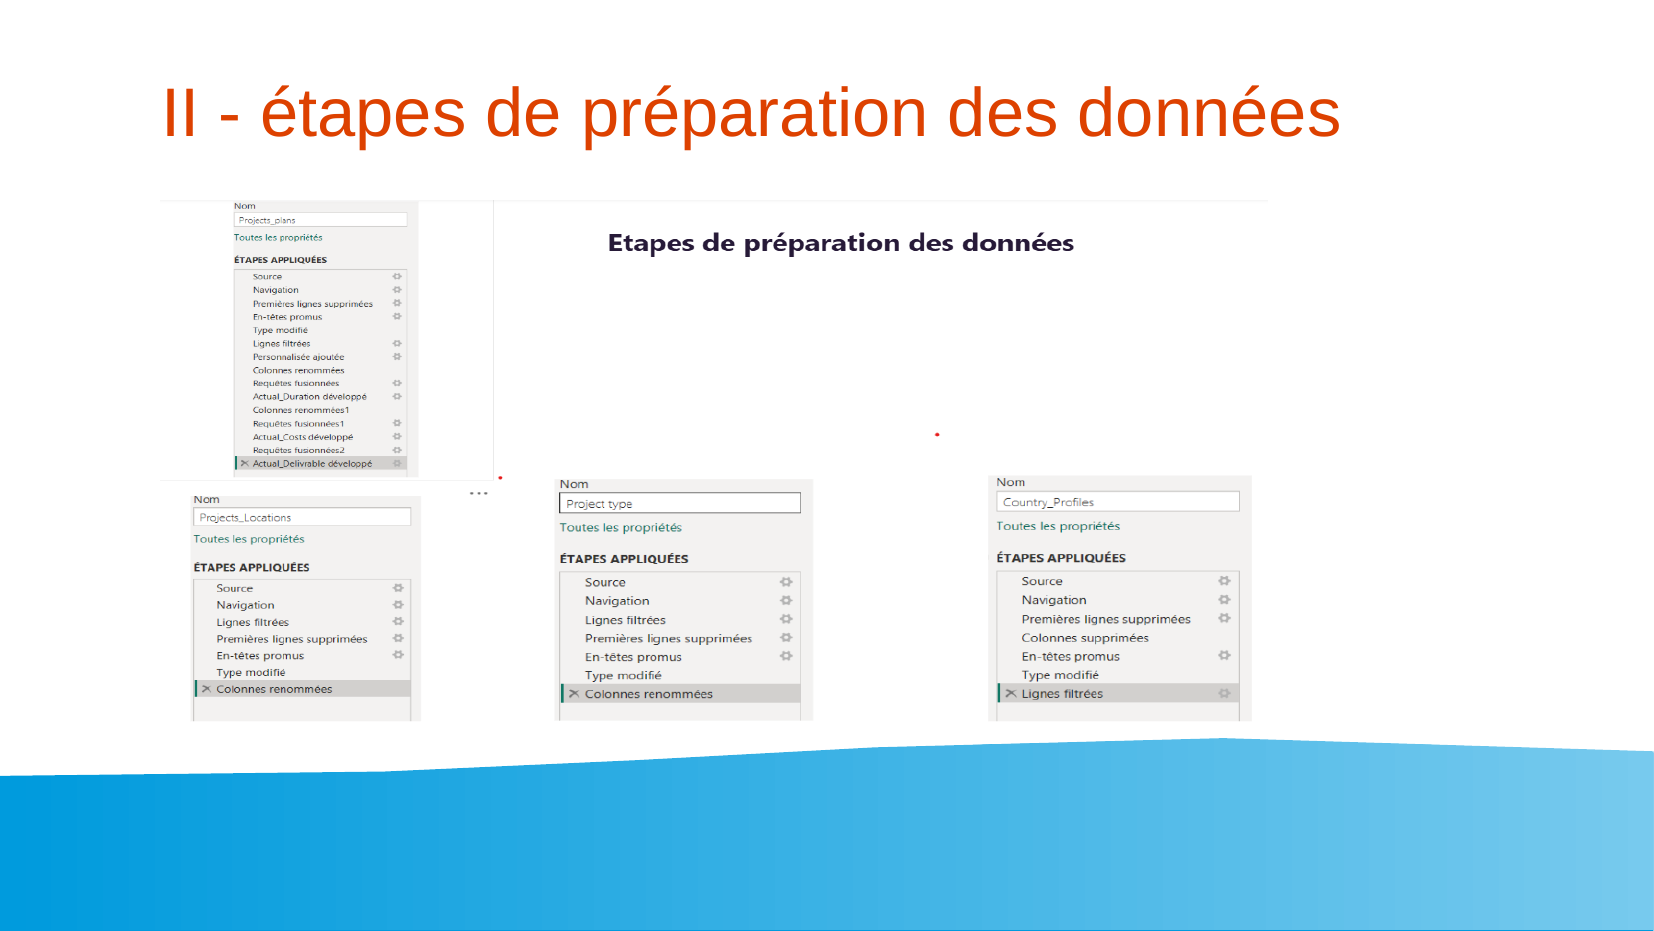

# II - étapes de préparation des données